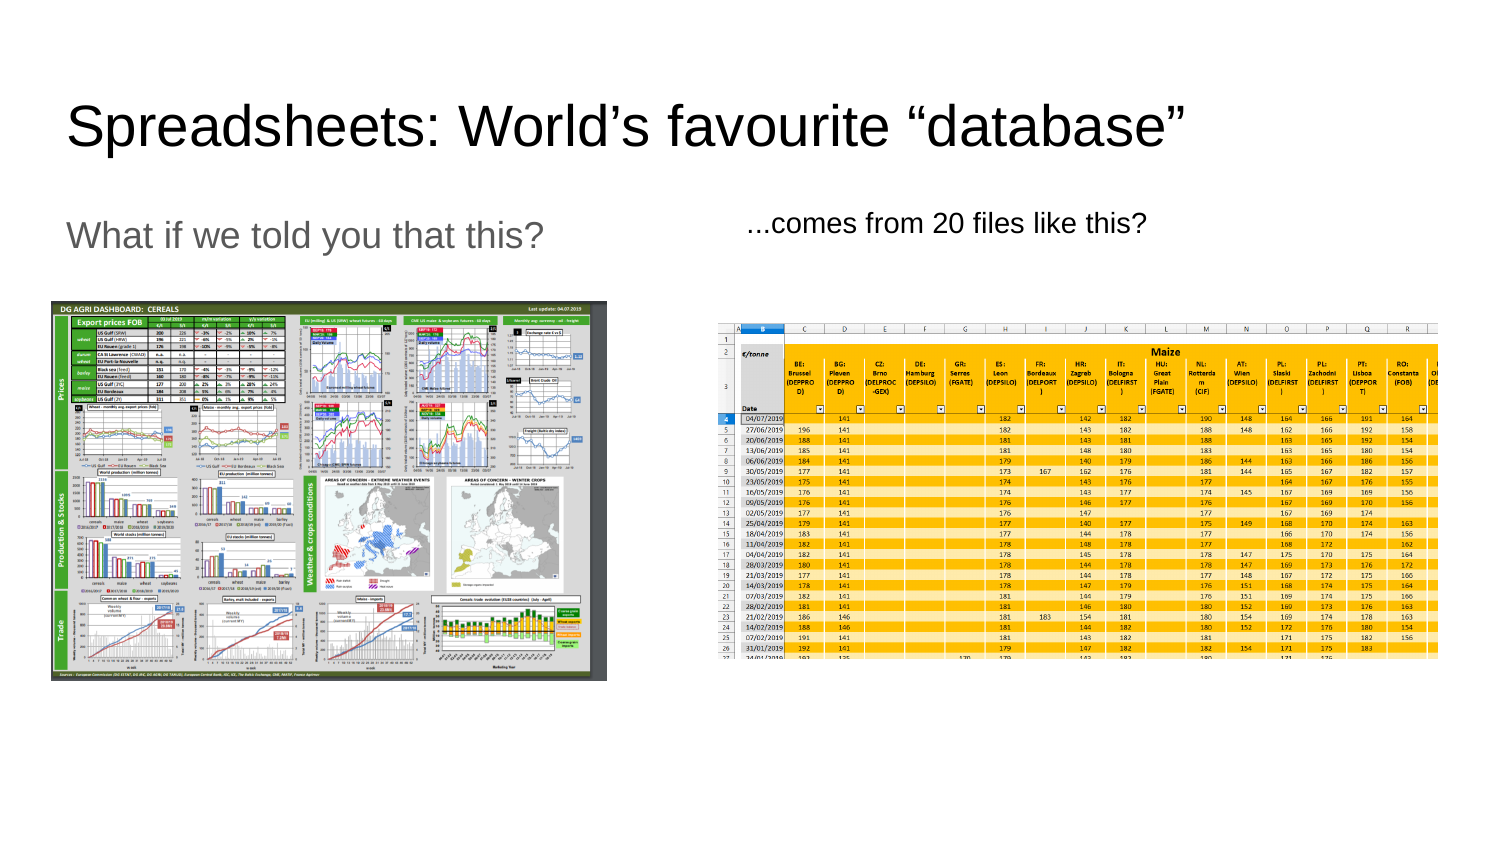

# Spreadsheets: World’s favourite “database”
What if we told you that this?
...comes from 20 files like this?